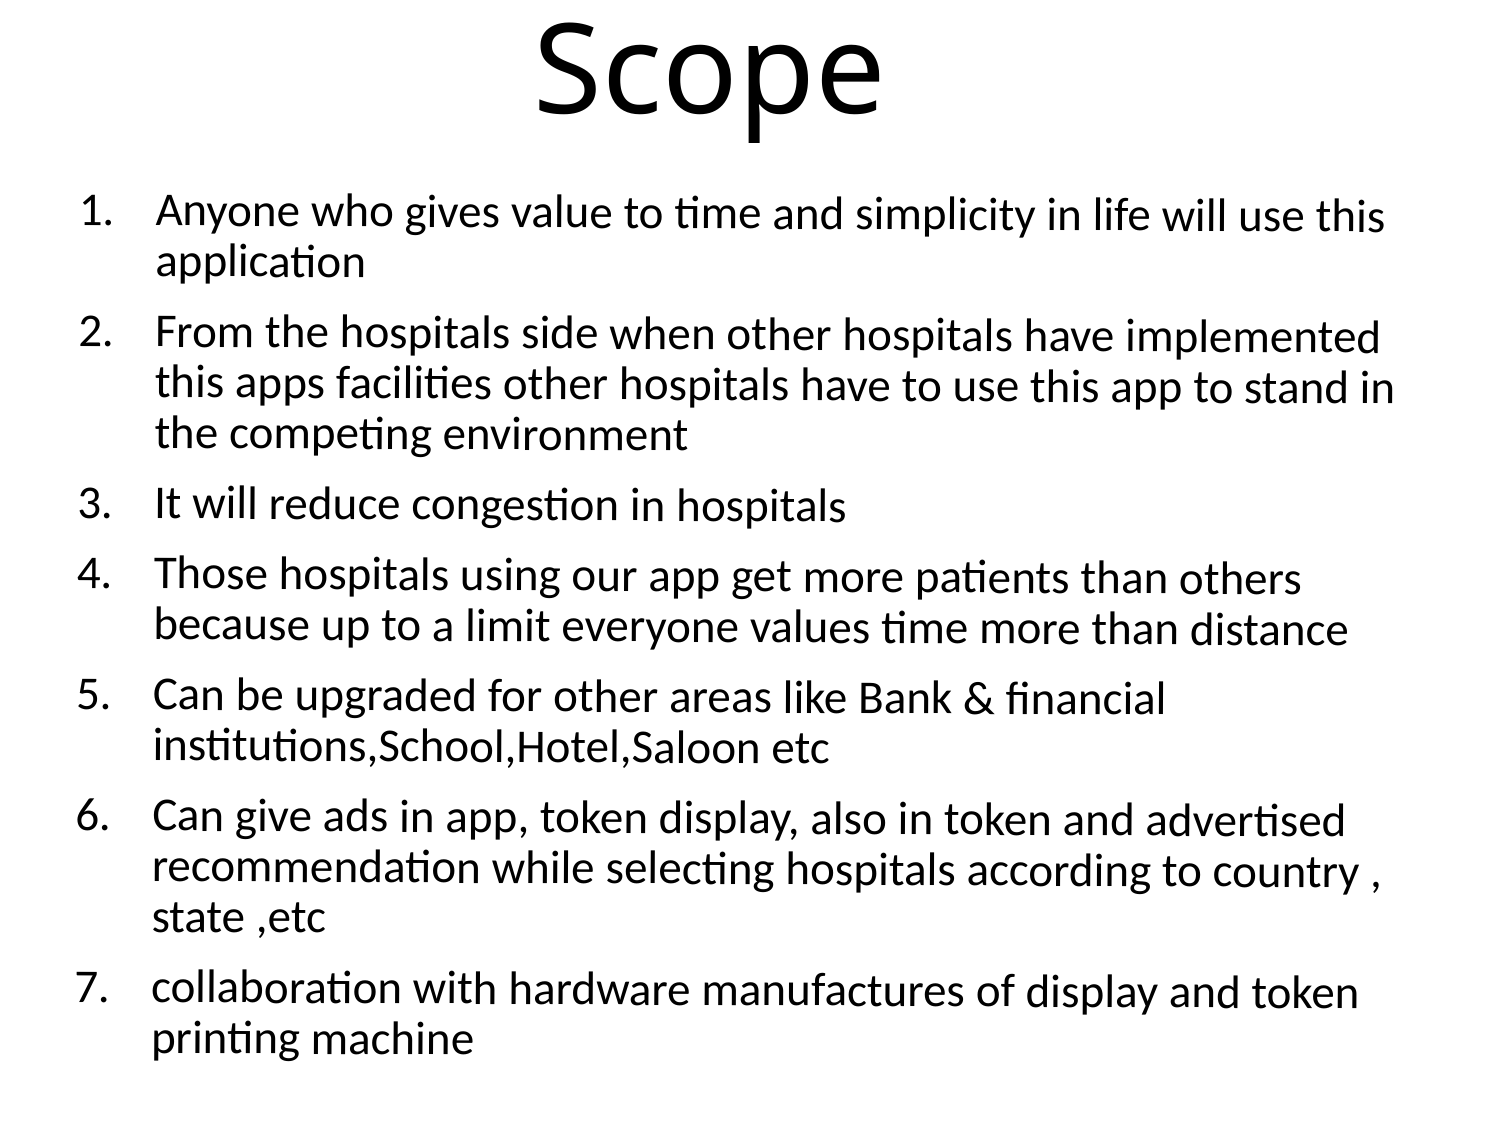

# Scope
Anyone who gives value to time and simplicity in life will use this application
From the hospitals side when other hospitals have implemented this apps facilities other hospitals have to use this app to stand in the competing environment
It will reduce congestion in hospitals
Those hospitals using our app get more patients than others because up to a limit everyone values time more than distance
Can be upgraded for other areas like Bank & financial institutions,School,Hotel,Saloon etc
Can give ads in app, token display, also in token and advertised recommendation while selecting hospitals according to country , state ,etc
collaboration with hardware manufactures of display and token printing machine